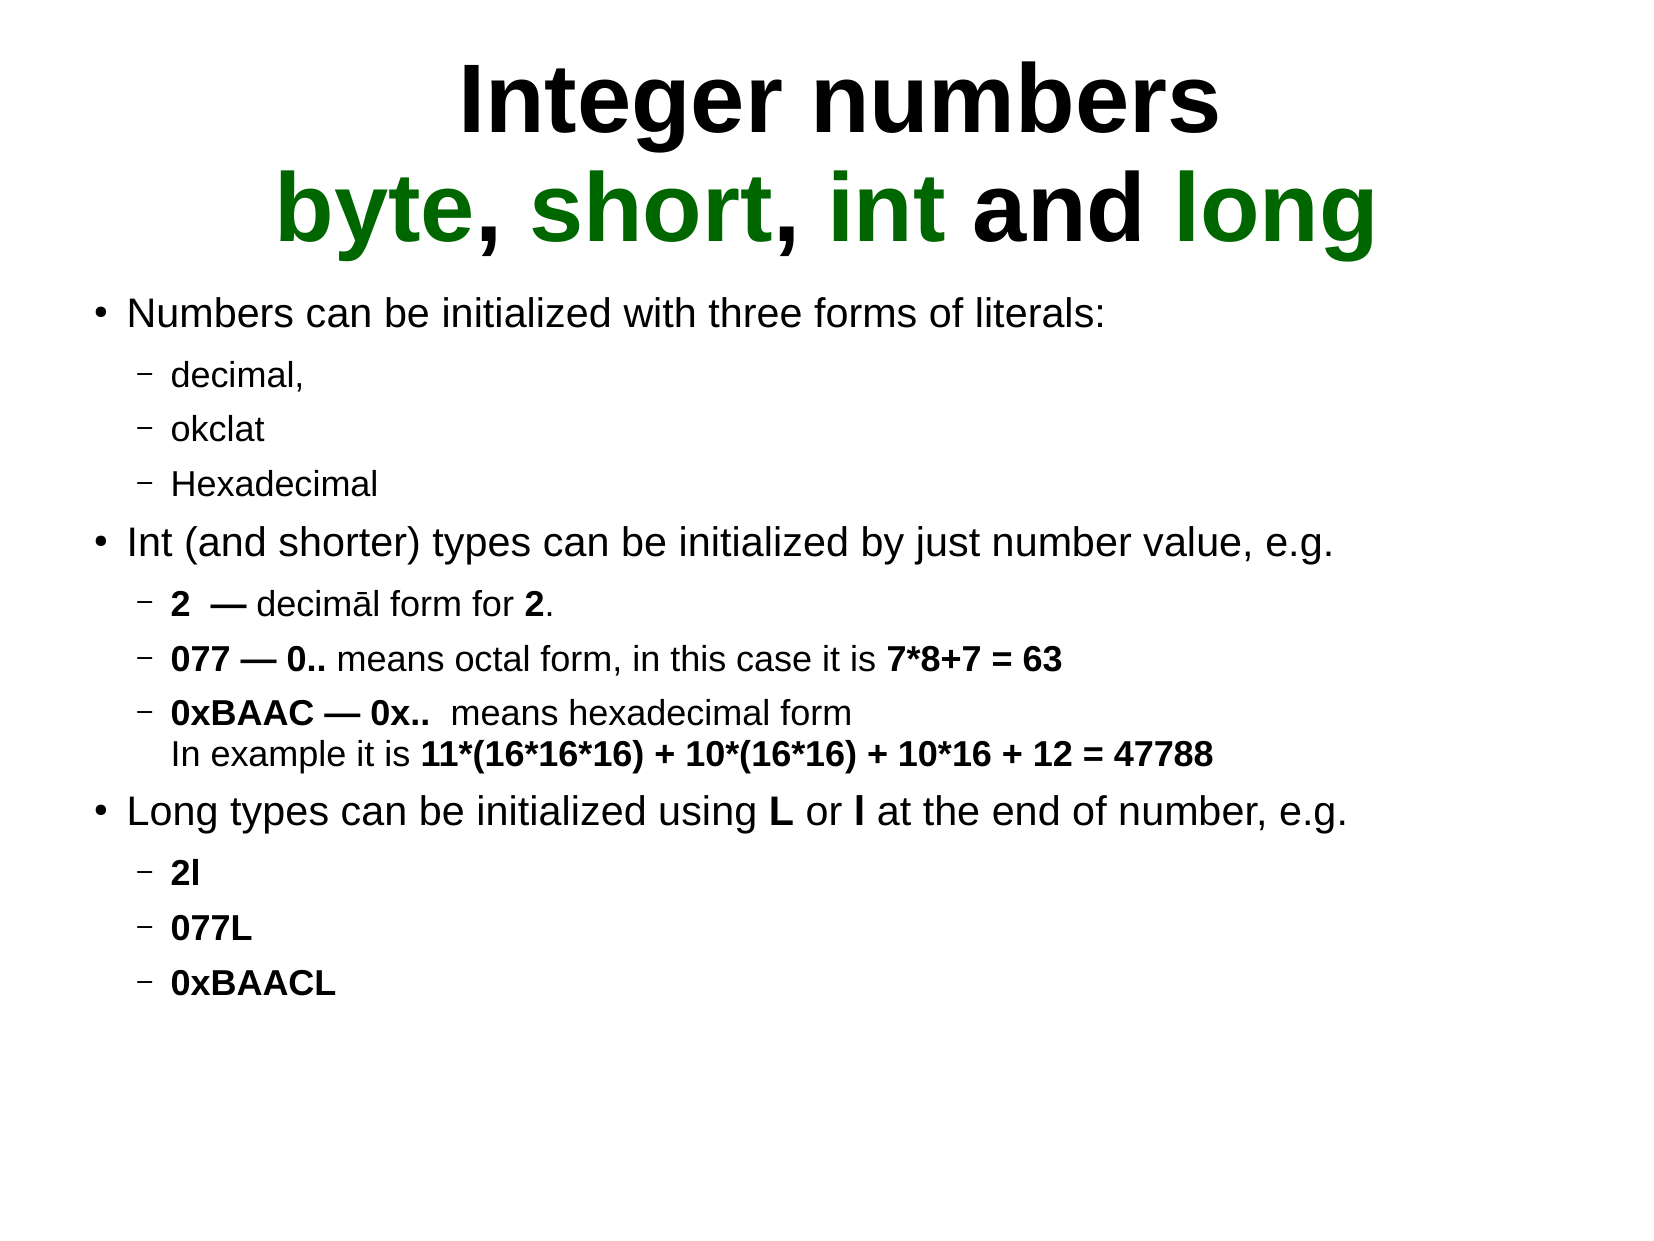

# Integer numbers byte, short, int and long
Numbers can be initialized with three forms of literals:
decimal,
okclat
Hexadecimal
Int (and shorter) types can be initialized by just number value, e.g.
2 — decimāl form for 2.
077 — 0.. means octal form, in this case it is 7*8+7 = 63
0xBAAC — 0x.. means hexadecimal form
In example it is 11*(16*16*16) + 10*(16*16) + 10*16 + 12 = 47788
Long types can be initialized using L or l at the end of number, e.g.
2l
077L
0xBAACL